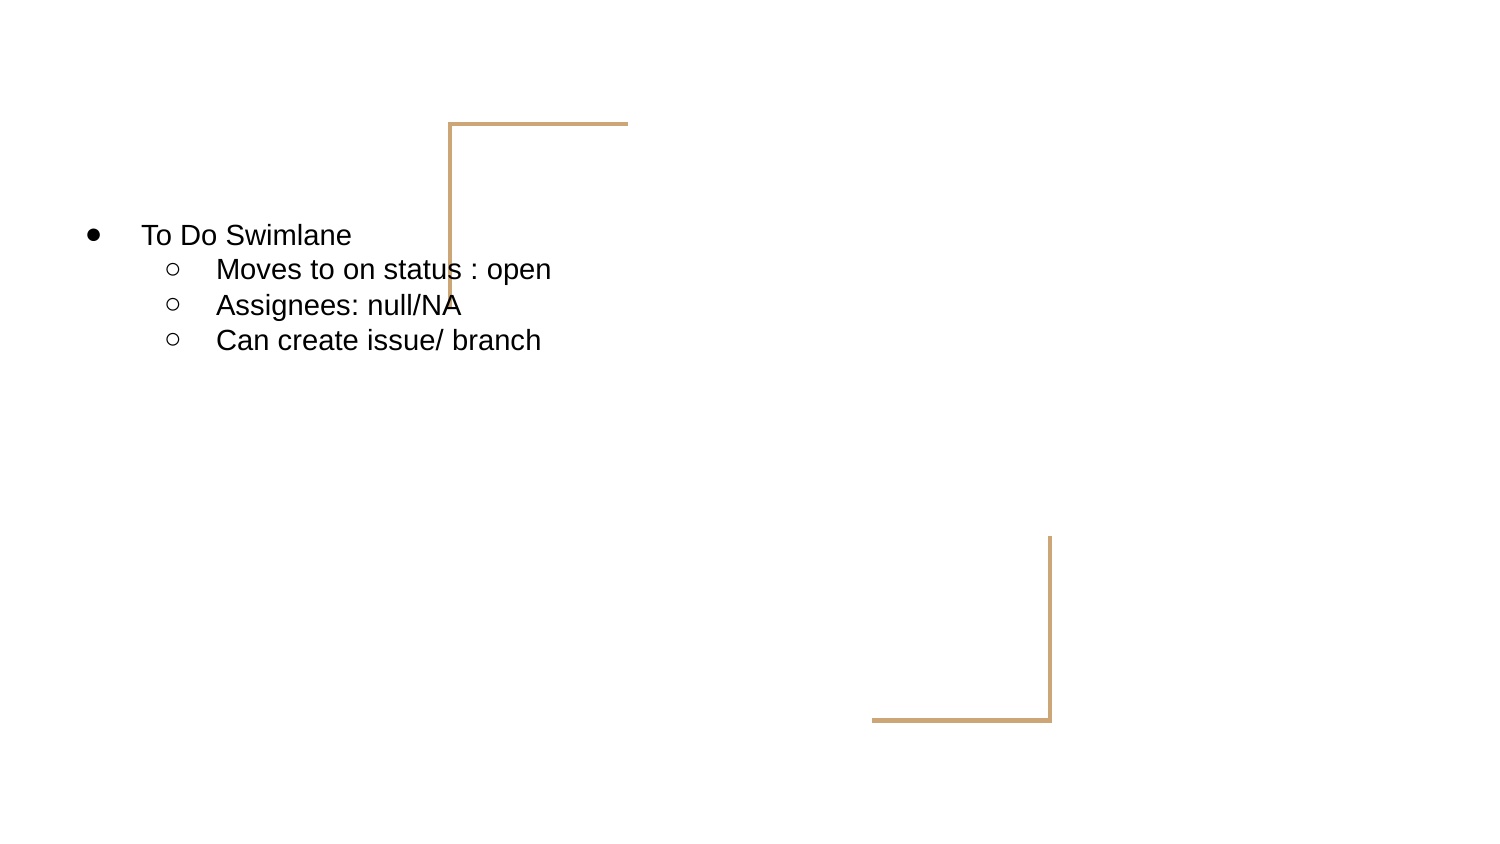

#
To Do Swimlane
Moves to on status : open
Assignees: null/NA
Can create issue/ branch